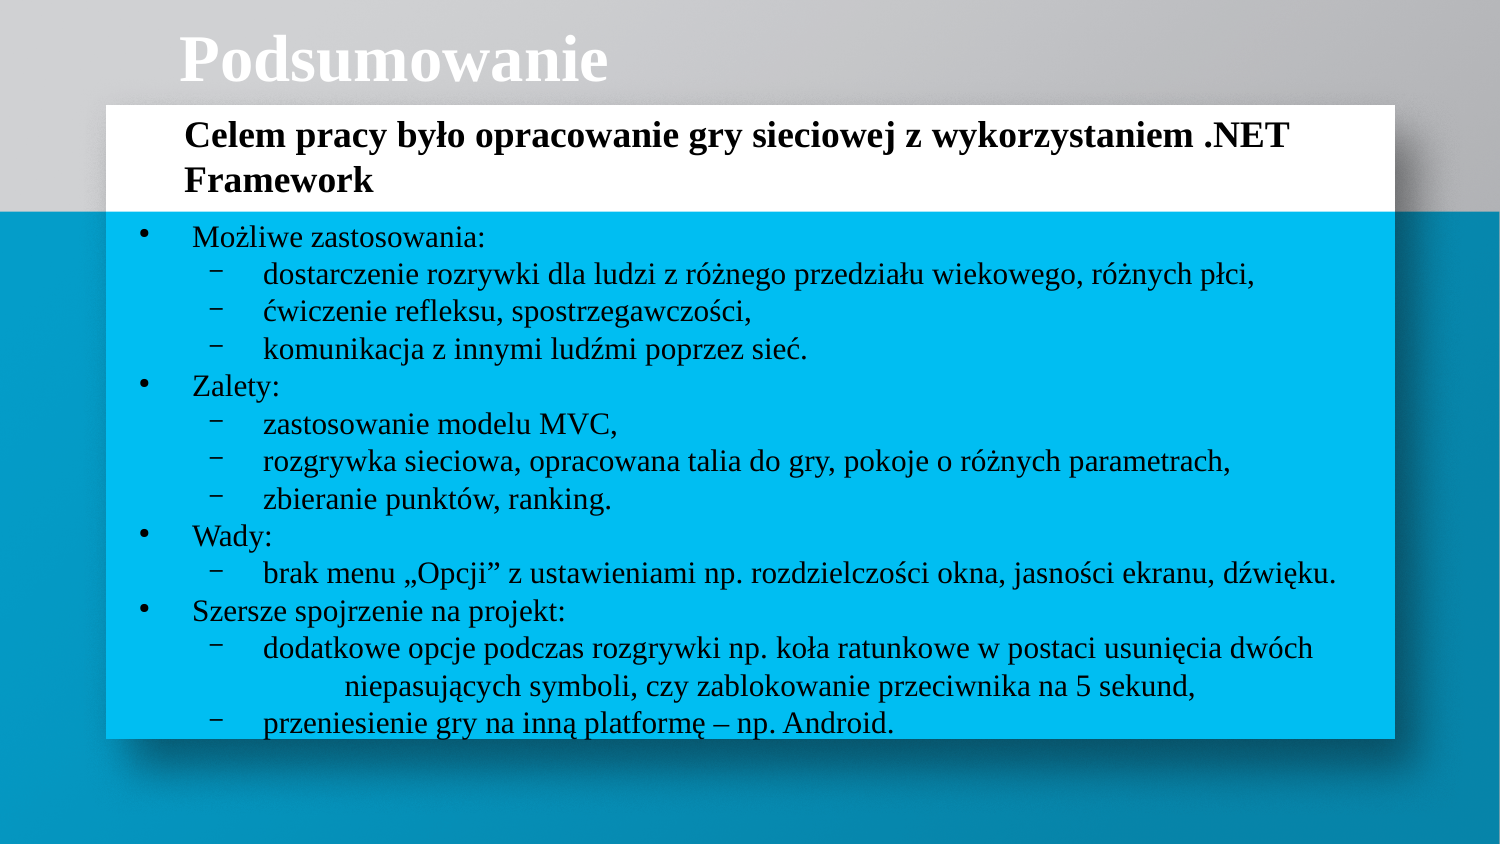

# Podsumowanie
Celem pracy było opracowanie gry sieciowej z wykorzystaniem .NET Framework
Możliwe zastosowania:
dostarczenie rozrywki dla ludzi z różnego przedziału wiekowego, różnych płci,
ćwiczenie refleksu, spostrzegawczości,
komunikacja z innymi ludźmi poprzez sieć.
Zalety:
zastosowanie modelu MVC,
rozgrywka sieciowa, opracowana talia do gry, pokoje o różnych parametrach,
zbieranie punktów, ranking.
Wady:
brak menu „Opcji” z ustawieniami np. rozdzielczości okna, jasności ekranu, dźwięku.
Szersze spojrzenie na projekt:
dodatkowe opcje podczas rozgrywki np. koła ratunkowe w postaci usunięcia dwóch		 niepasujących symboli, czy zablokowanie przeciwnika na 5 sekund,
przeniesienie gry na inną platformę – np. Android.